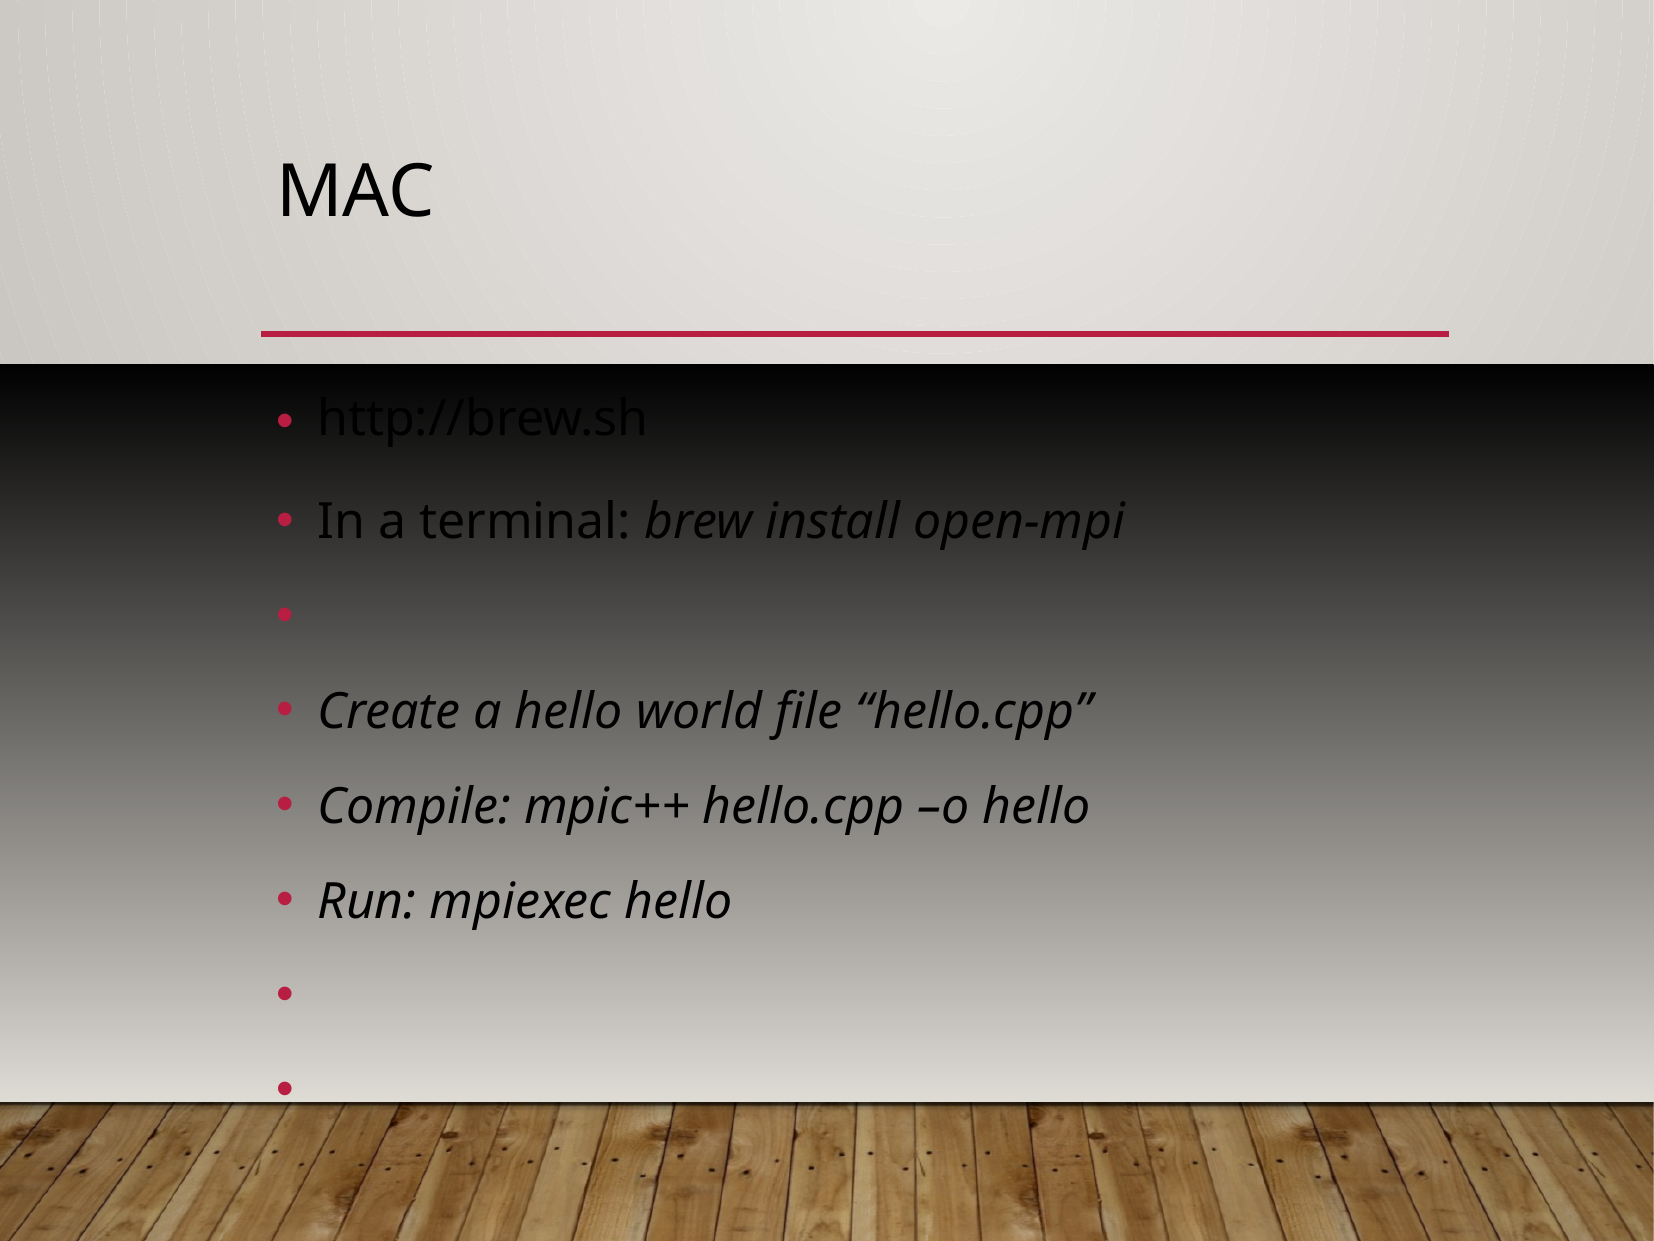

# Mac
http://brew.sh
In a terminal: brew install open-mpi
Create a hello world file “hello.cpp”
Compile: mpic++ hello.cpp –o hello
Run: mpiexec hello